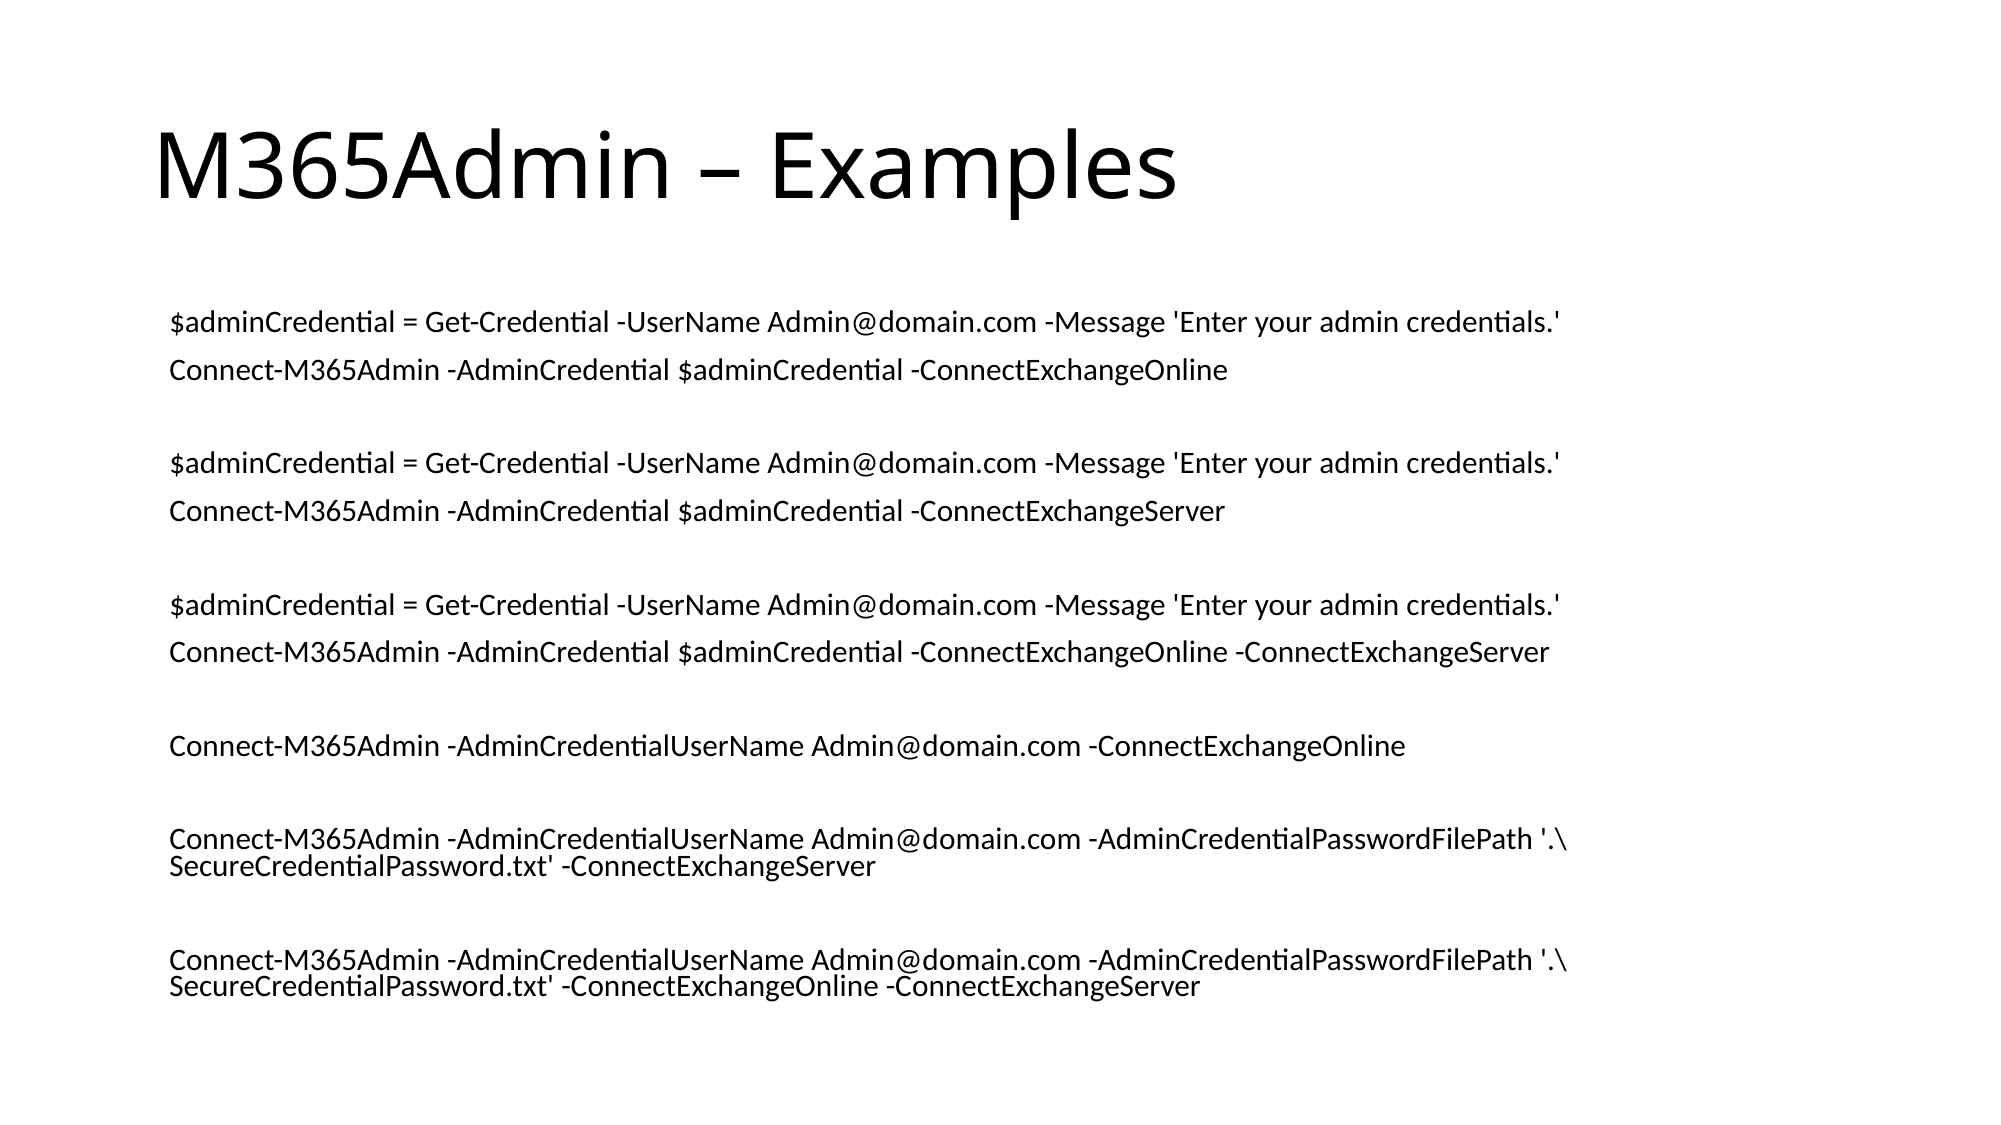

# M365Admin – Examples
$adminCredential = Get-Credential -UserName Admin@domain.com -Message 'Enter your admin credentials.'
Connect-M365Admin -AdminCredential $adminCredential -ConnectExchangeOnline
$adminCredential = Get-Credential -UserName Admin@domain.com -Message 'Enter your admin credentials.'
Connect-M365Admin -AdminCredential $adminCredential -ConnectExchangeServer
$adminCredential = Get-Credential -UserName Admin@domain.com -Message 'Enter your admin credentials.'
Connect-M365Admin -AdminCredential $adminCredential -ConnectExchangeOnline -ConnectExchangeServer
Connect-M365Admin -AdminCredentialUserName Admin@domain.com -ConnectExchangeOnline
Connect-M365Admin -AdminCredentialUserName Admin@domain.com -AdminCredentialPasswordFilePath '.\SecureCredentialPassword.txt' -ConnectExchangeServer
Connect-M365Admin -AdminCredentialUserName Admin@domain.com -AdminCredentialPasswordFilePath '.\SecureCredentialPassword.txt' -ConnectExchangeOnline -ConnectExchangeServer